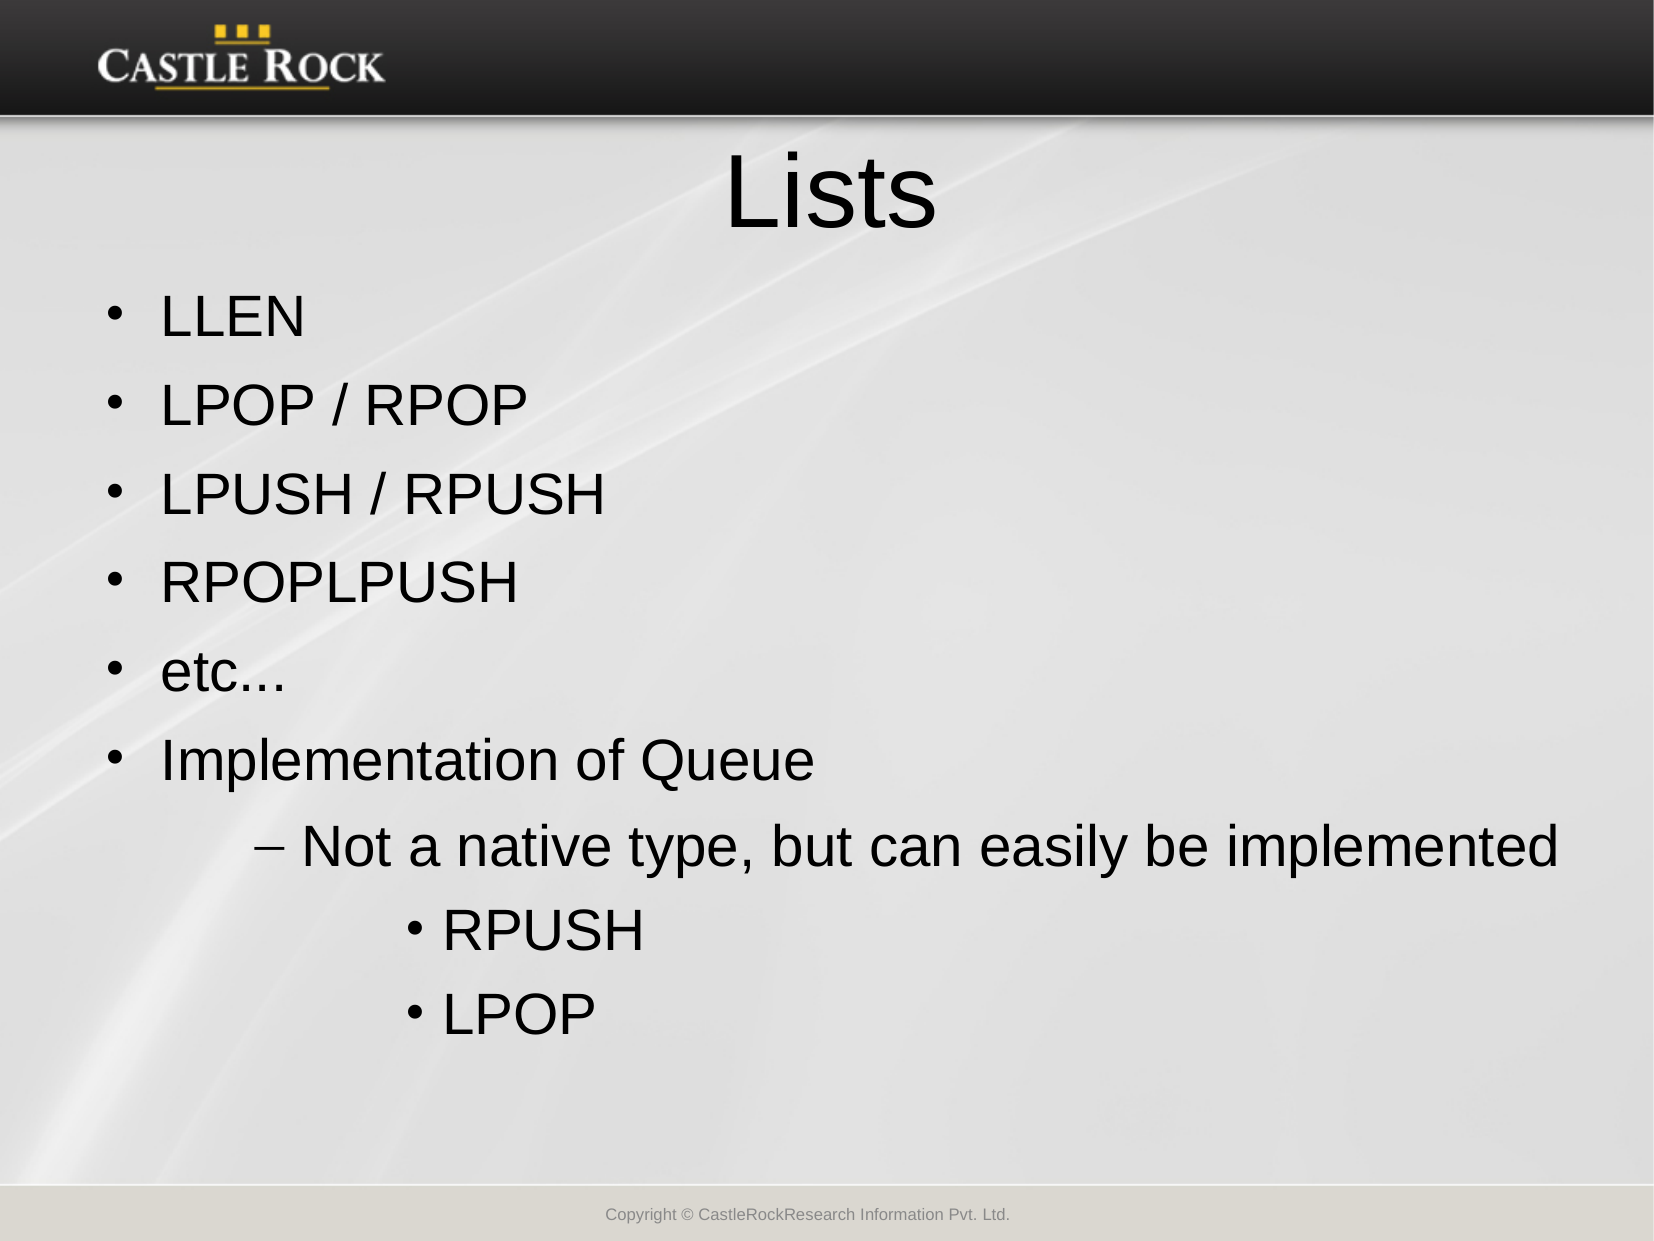

# Lists
LLEN
LPOP / RPOP
LPUSH / RPUSH
RPOPLPUSH
etc...
Implementation of Queue
Not a native type, but can easily be implemented
RPUSH
LPOP